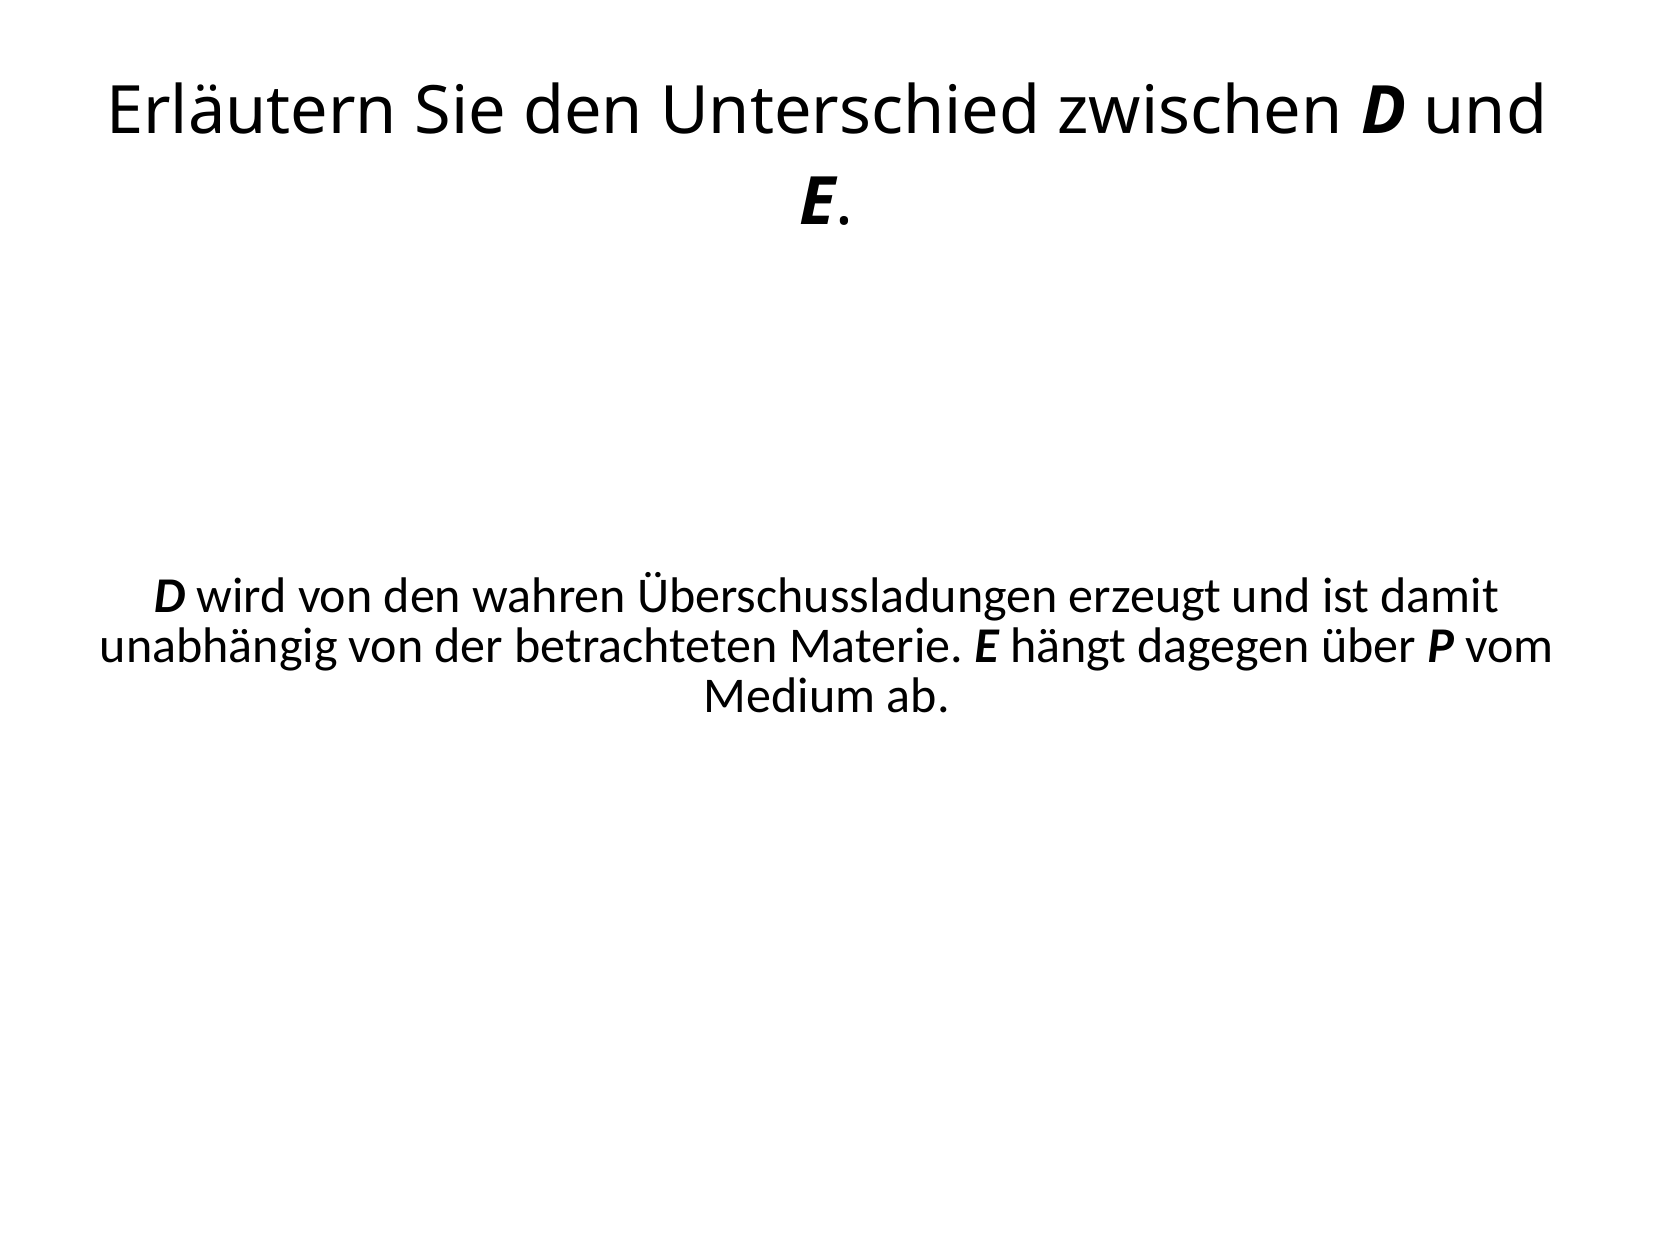

# Erläutern Sie den Unterschied zwischen D und E.
D wird von den wahren Überschussladungen erzeugt und ist damit unabhängig von der betrachteten Materie. E hängt dagegen über P vom Medium ab.